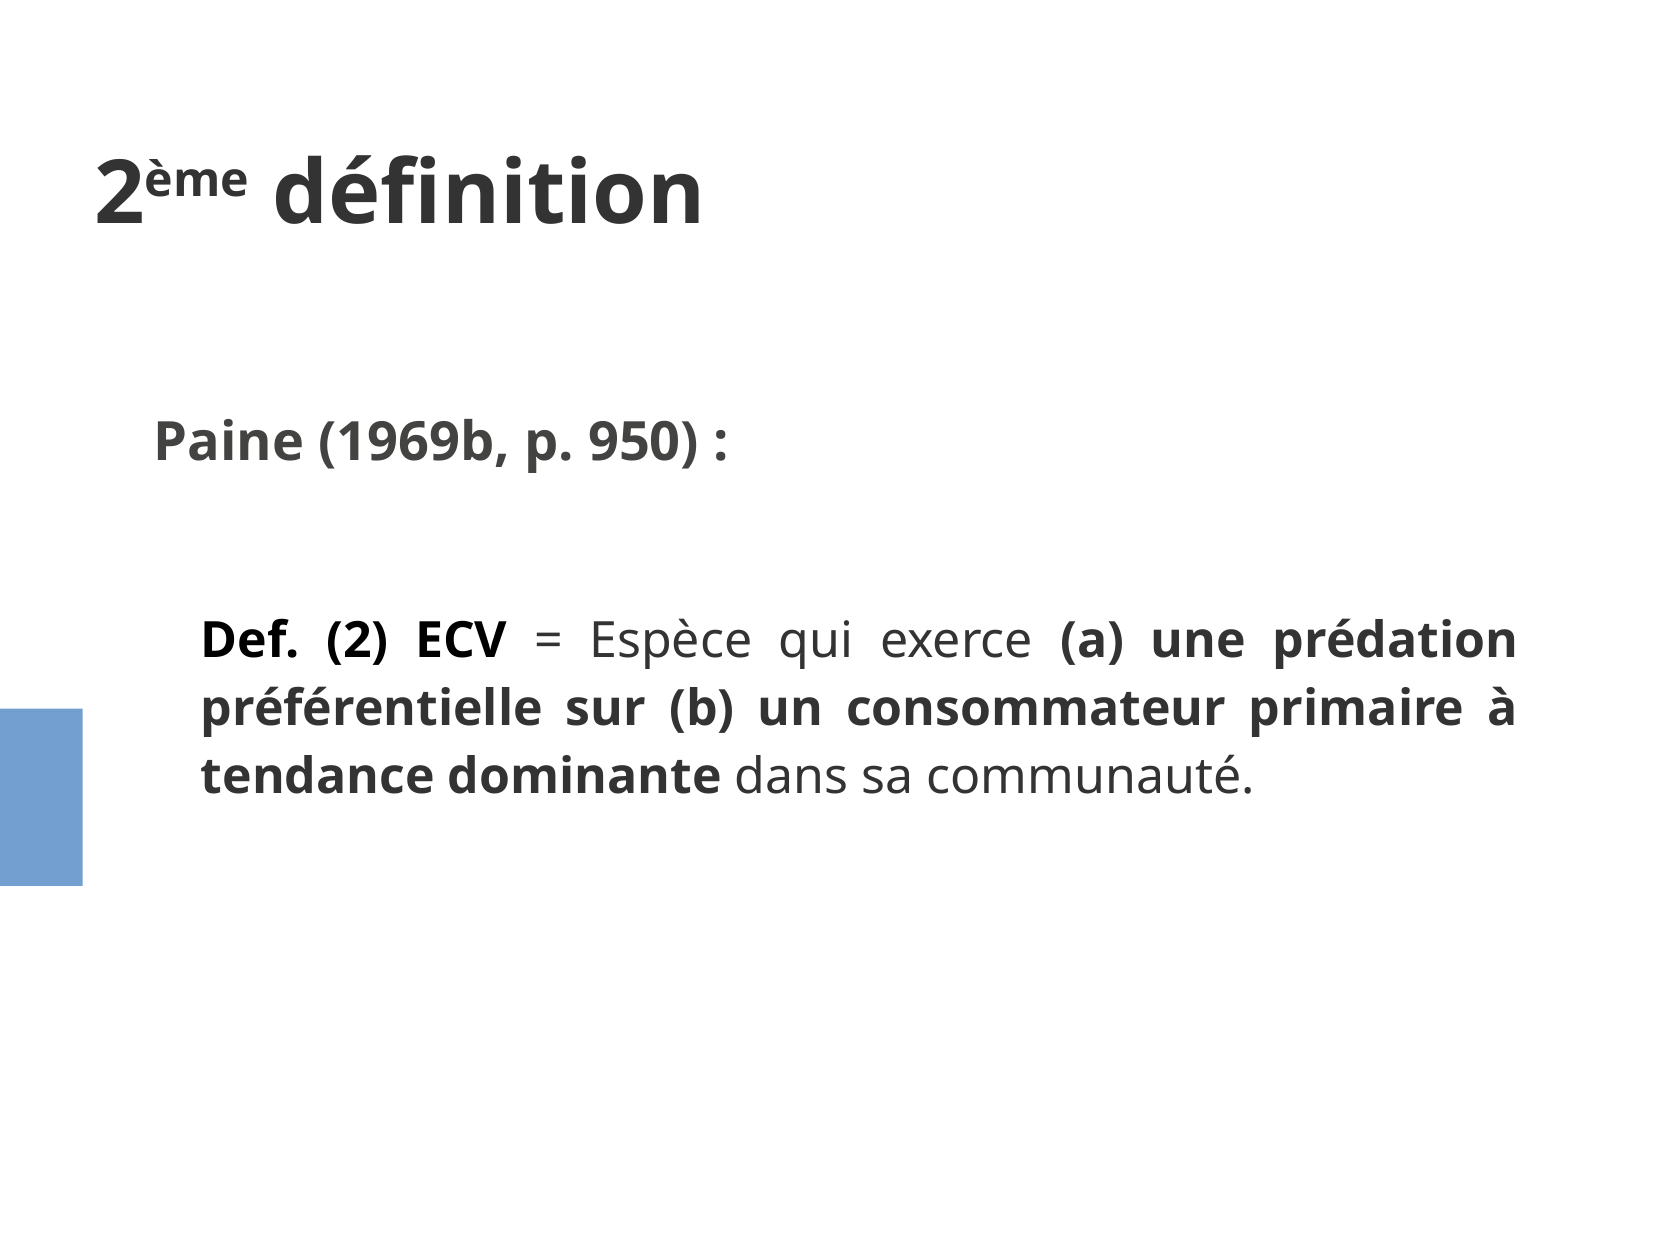

# 2ème définition
Paine (1969b, p. 950) :
Def. (2) ECV = Espèce qui exerce (a) une prédation préférentielle sur (b) un consommateur primaire à tendance dominante dans sa communauté.